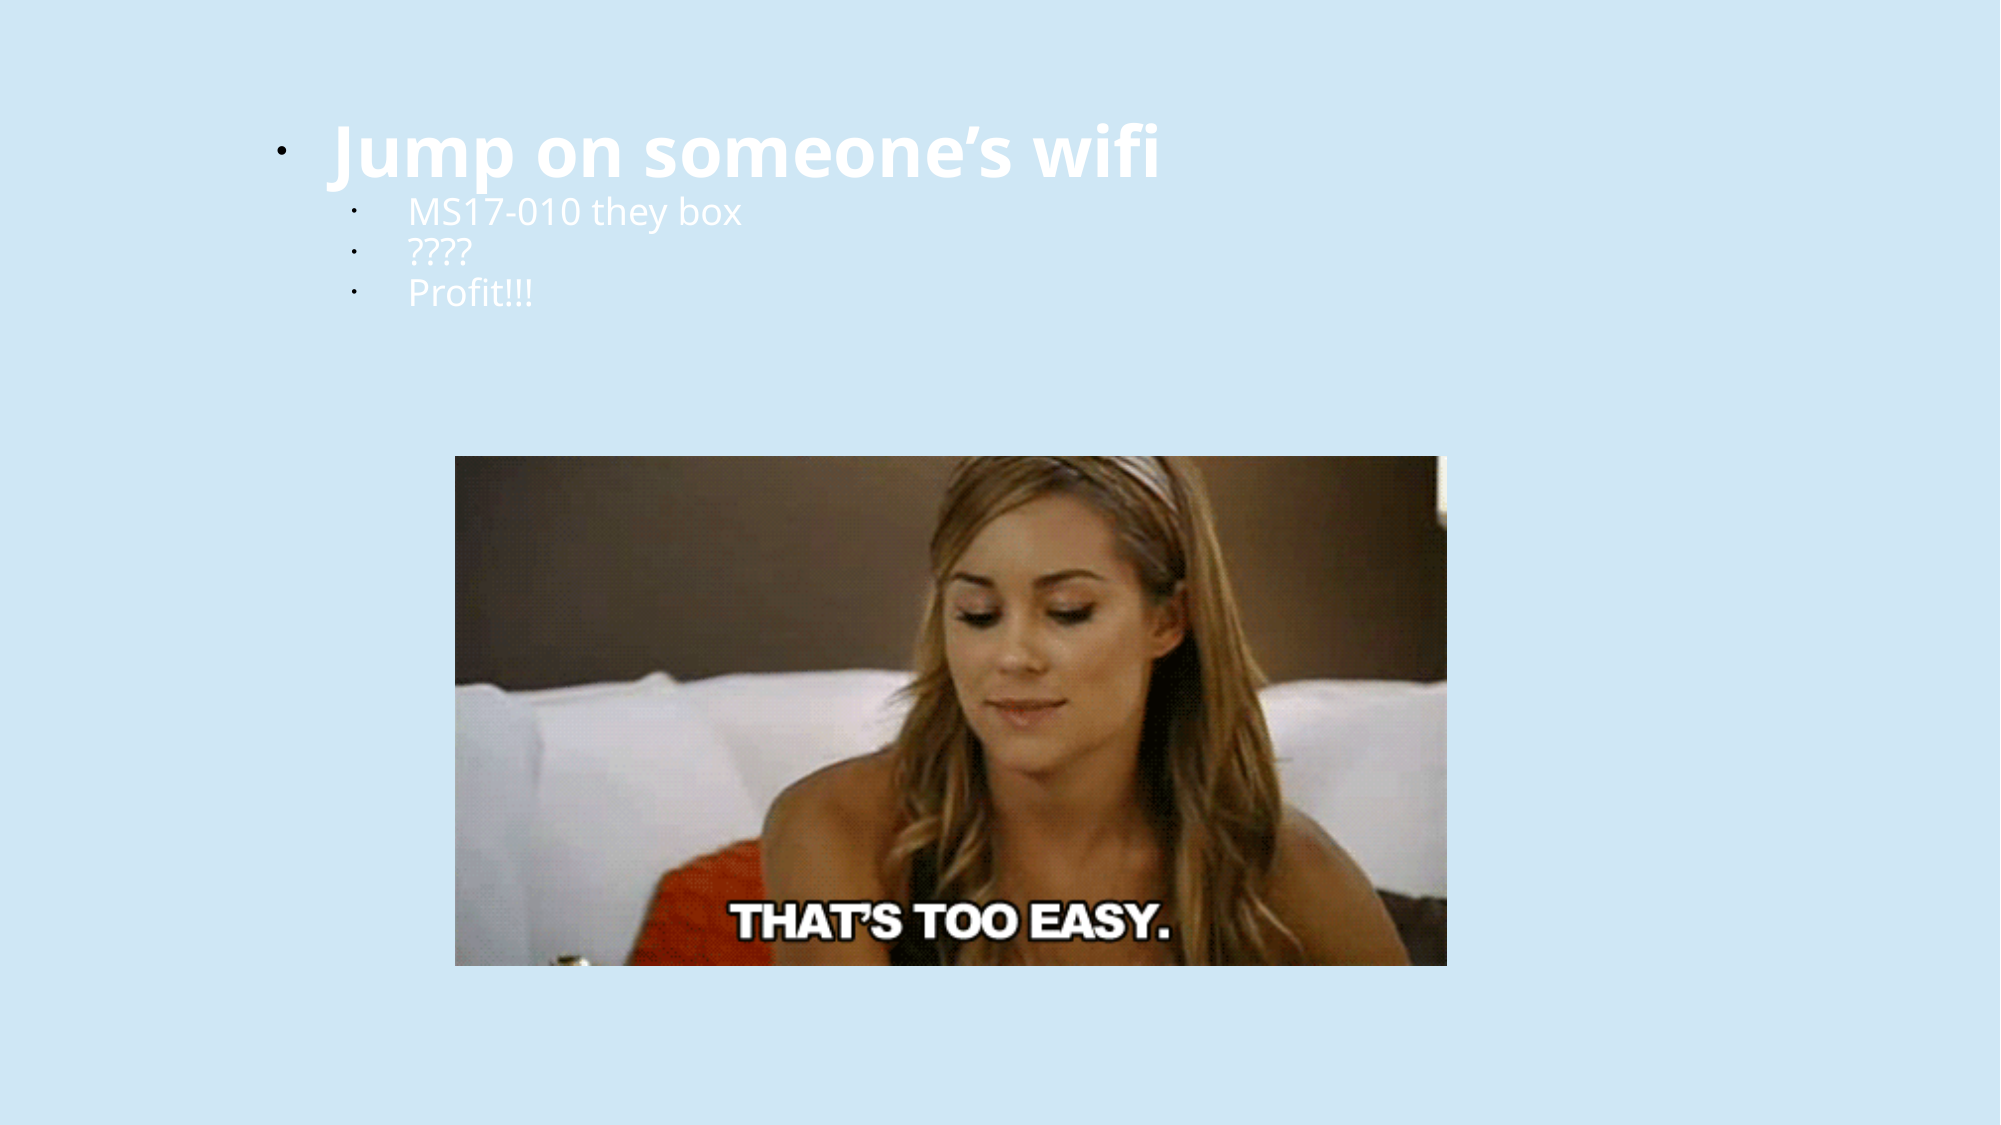

Jump on someone’s wifi
MS17-010 they box
????
Profit!!!
#